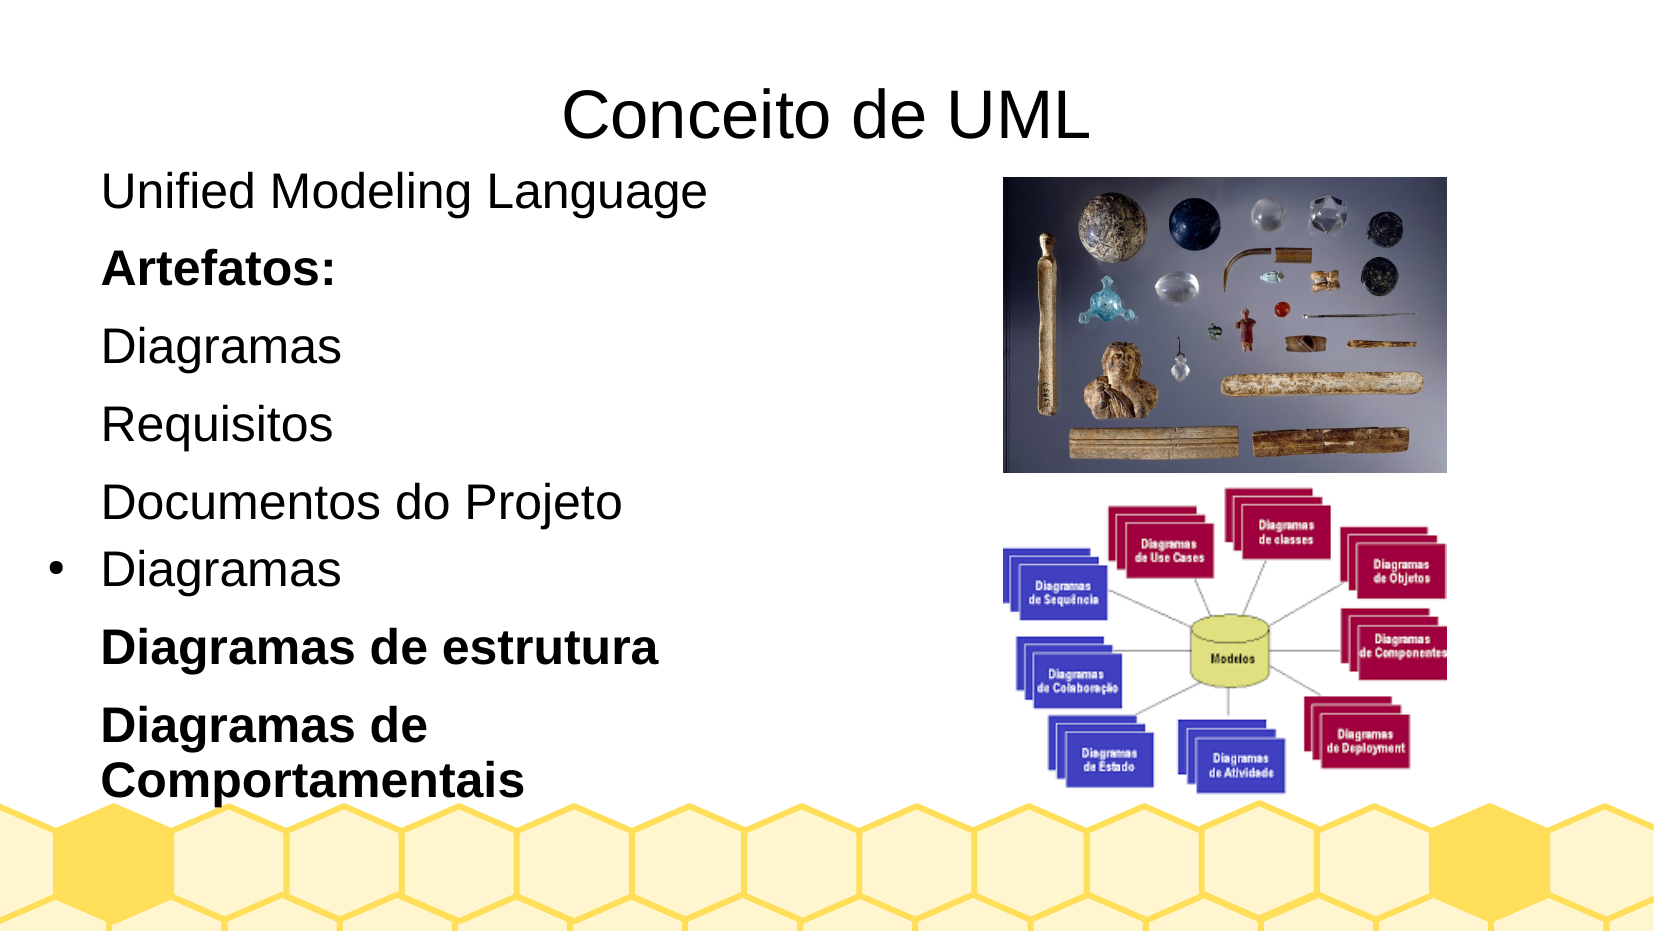

# Conceito de UML
Unified Modeling Language
Artefatos:
Diagramas
Requisitos
Documentos do Projeto
Diagramas
Diagramas de estrutura
Diagramas de Comportamentais